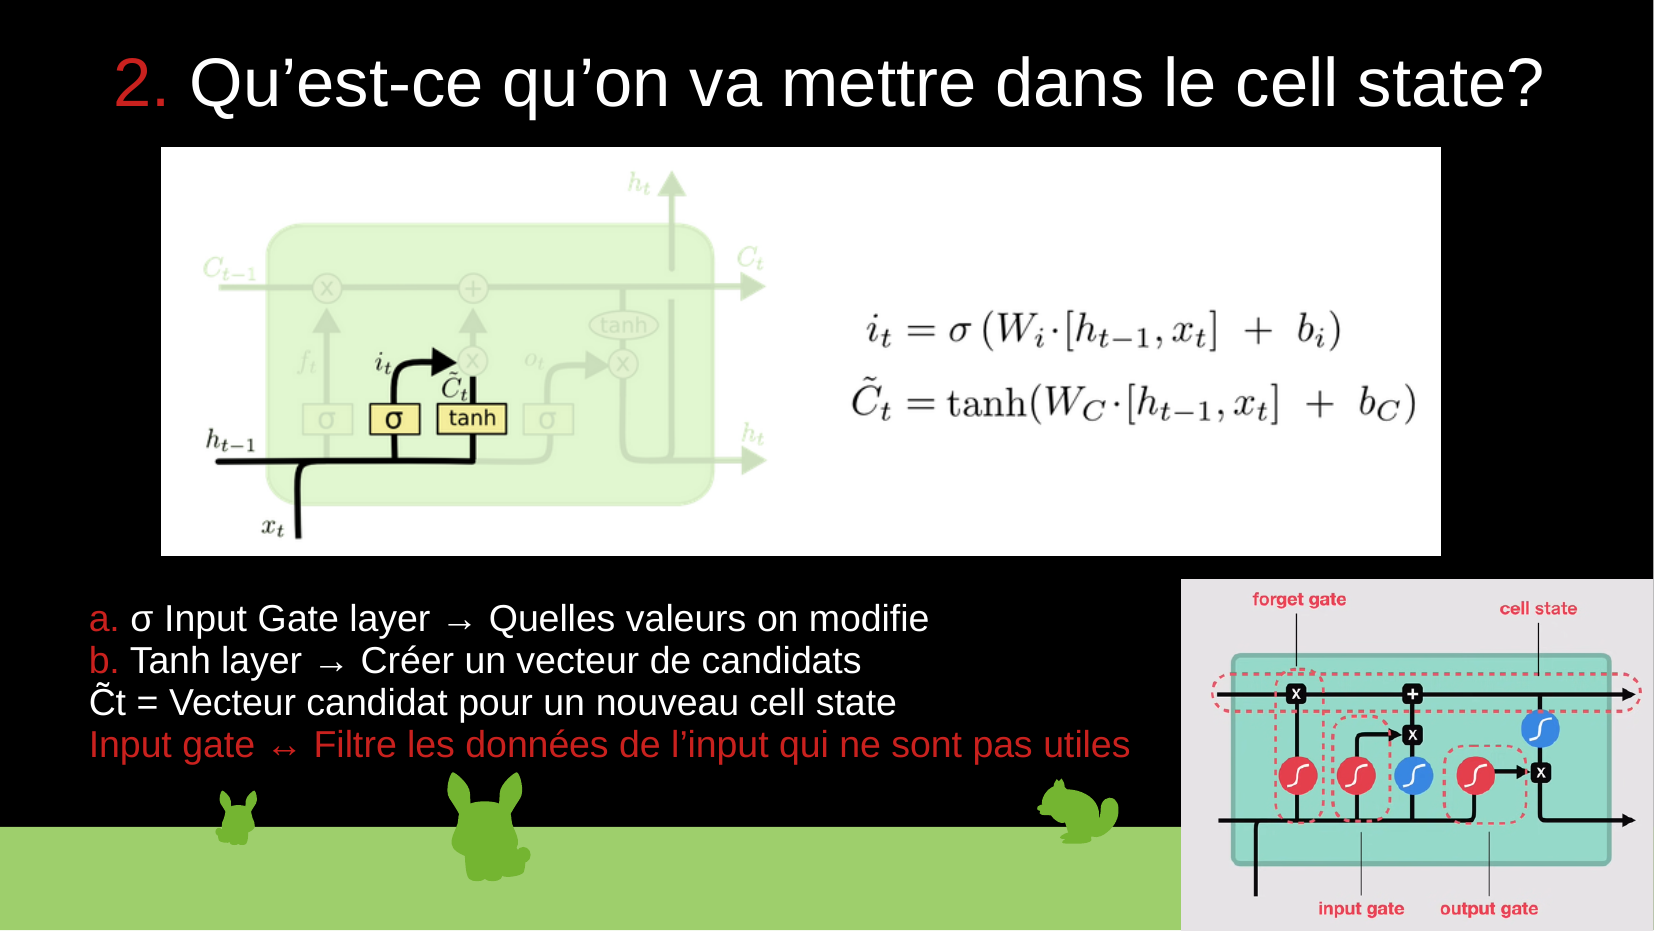

# 2. Qu’est-ce qu’on va mettre dans le cell state?
a. σ Input Gate layer → Quelles valeurs on modifie
b. Tanh layer → Créer un vecteur de candidats
C̃t = Vecteur candidat pour un nouveau cell state
Input gate ↔ Filtre les données de l’input qui ne sont pas utiles